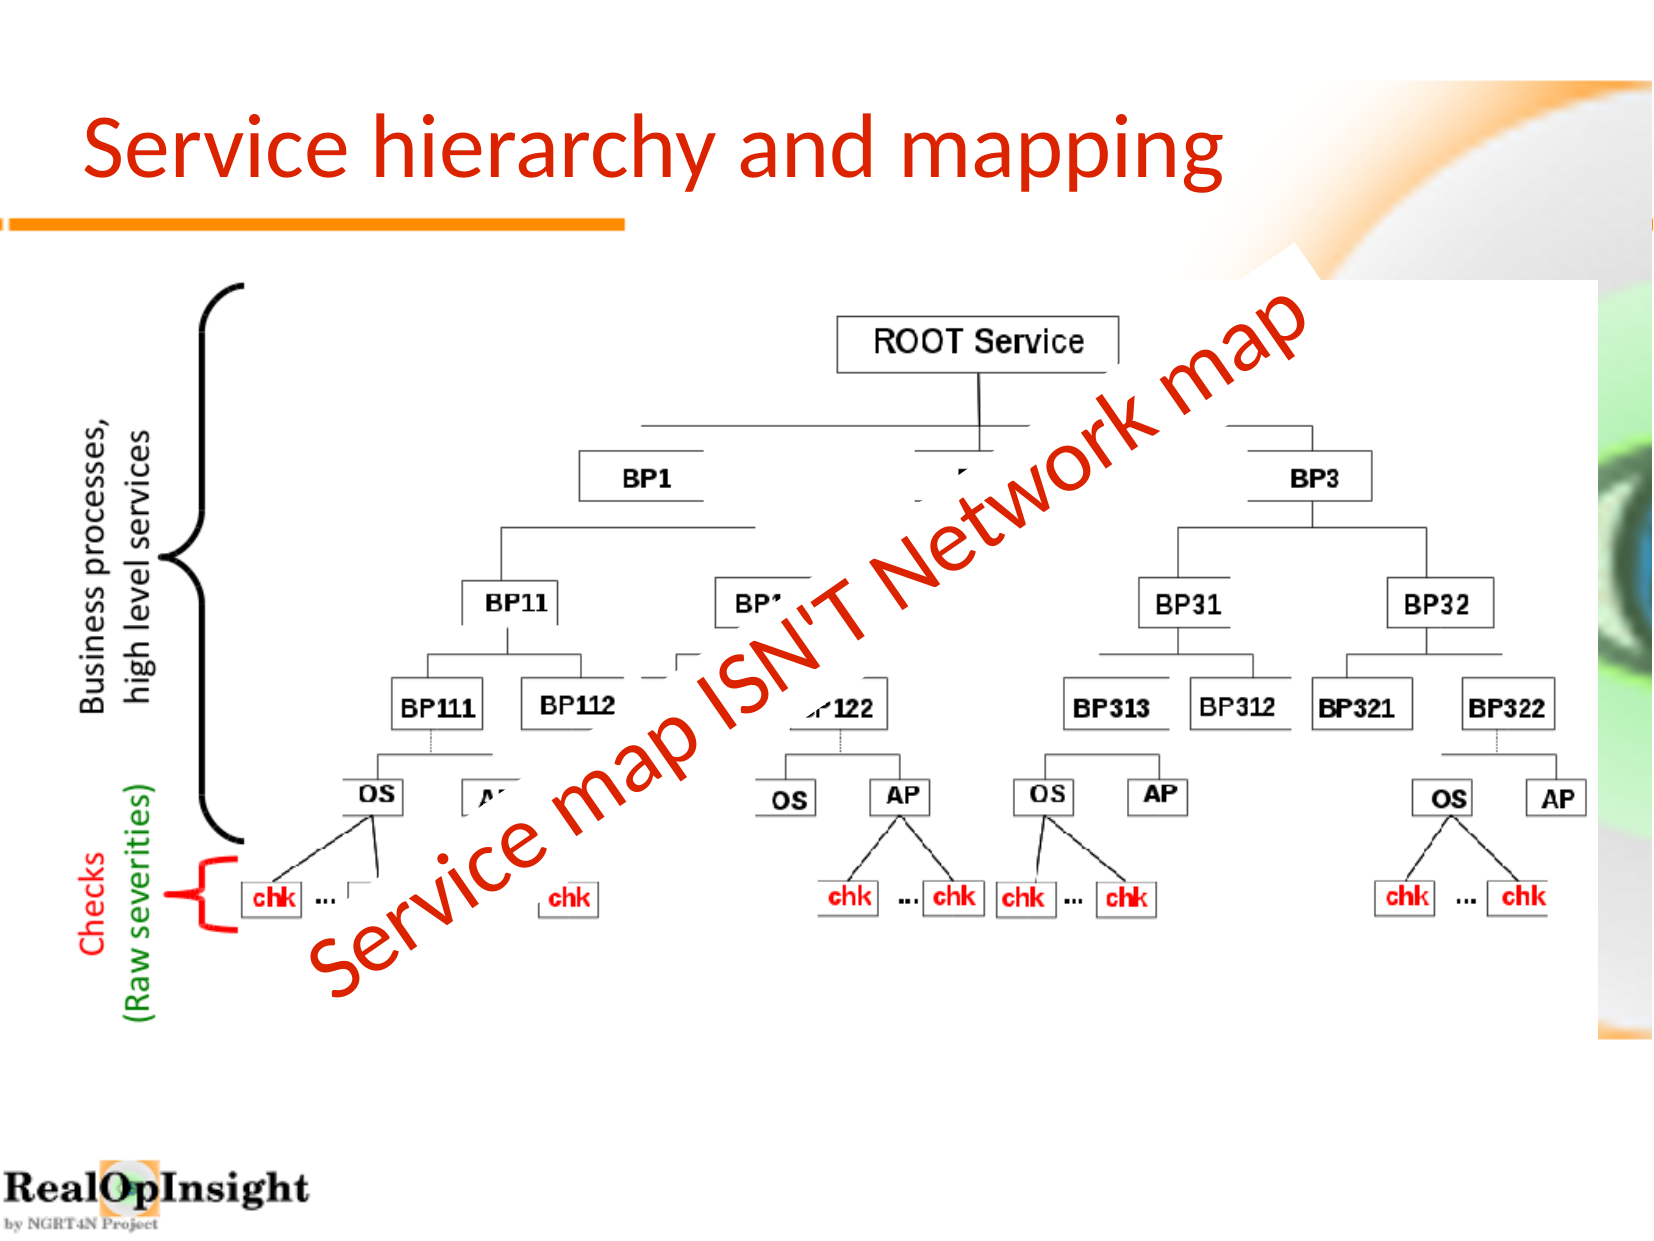

# Service hierarchy and mapping
Service map ISN'T Network map